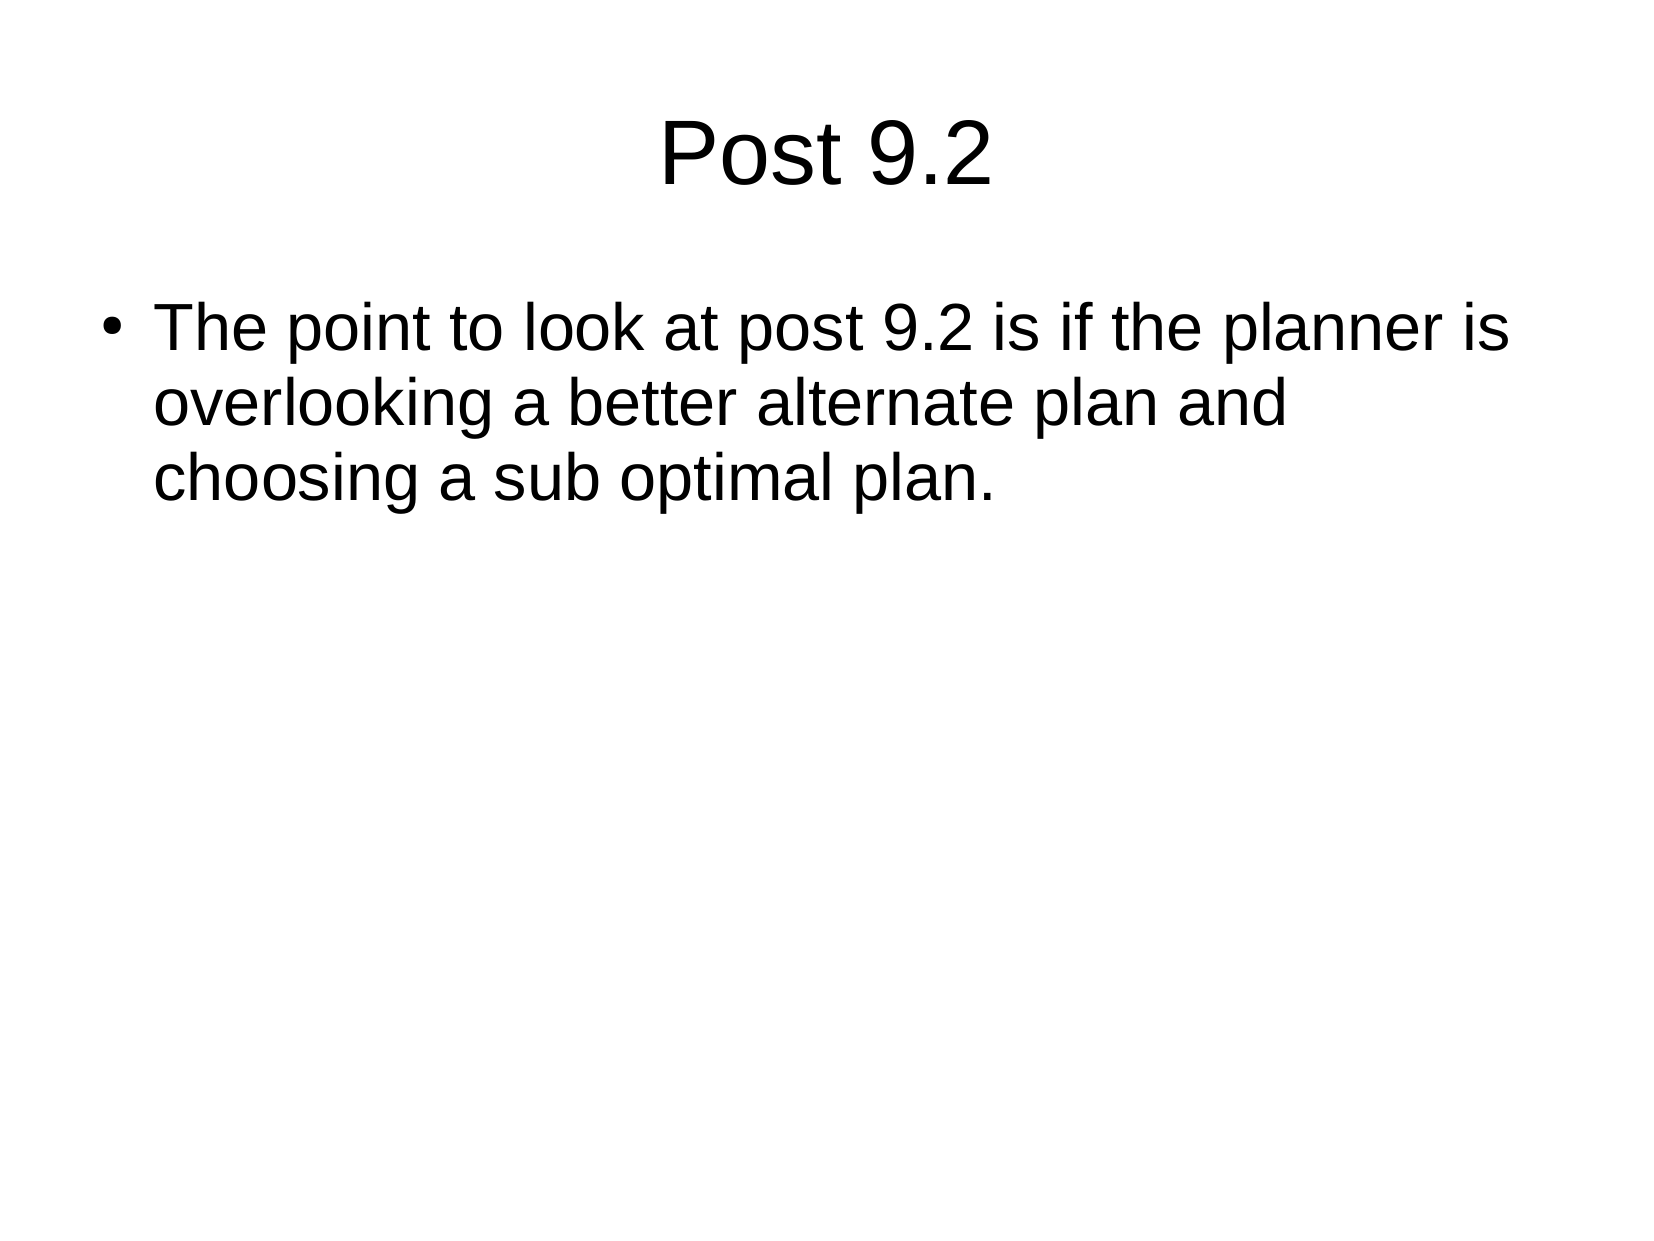

# Post 9.2
The point to look at post 9.2 is if the planner is overlooking a better alternate plan and choosing a sub optimal plan.